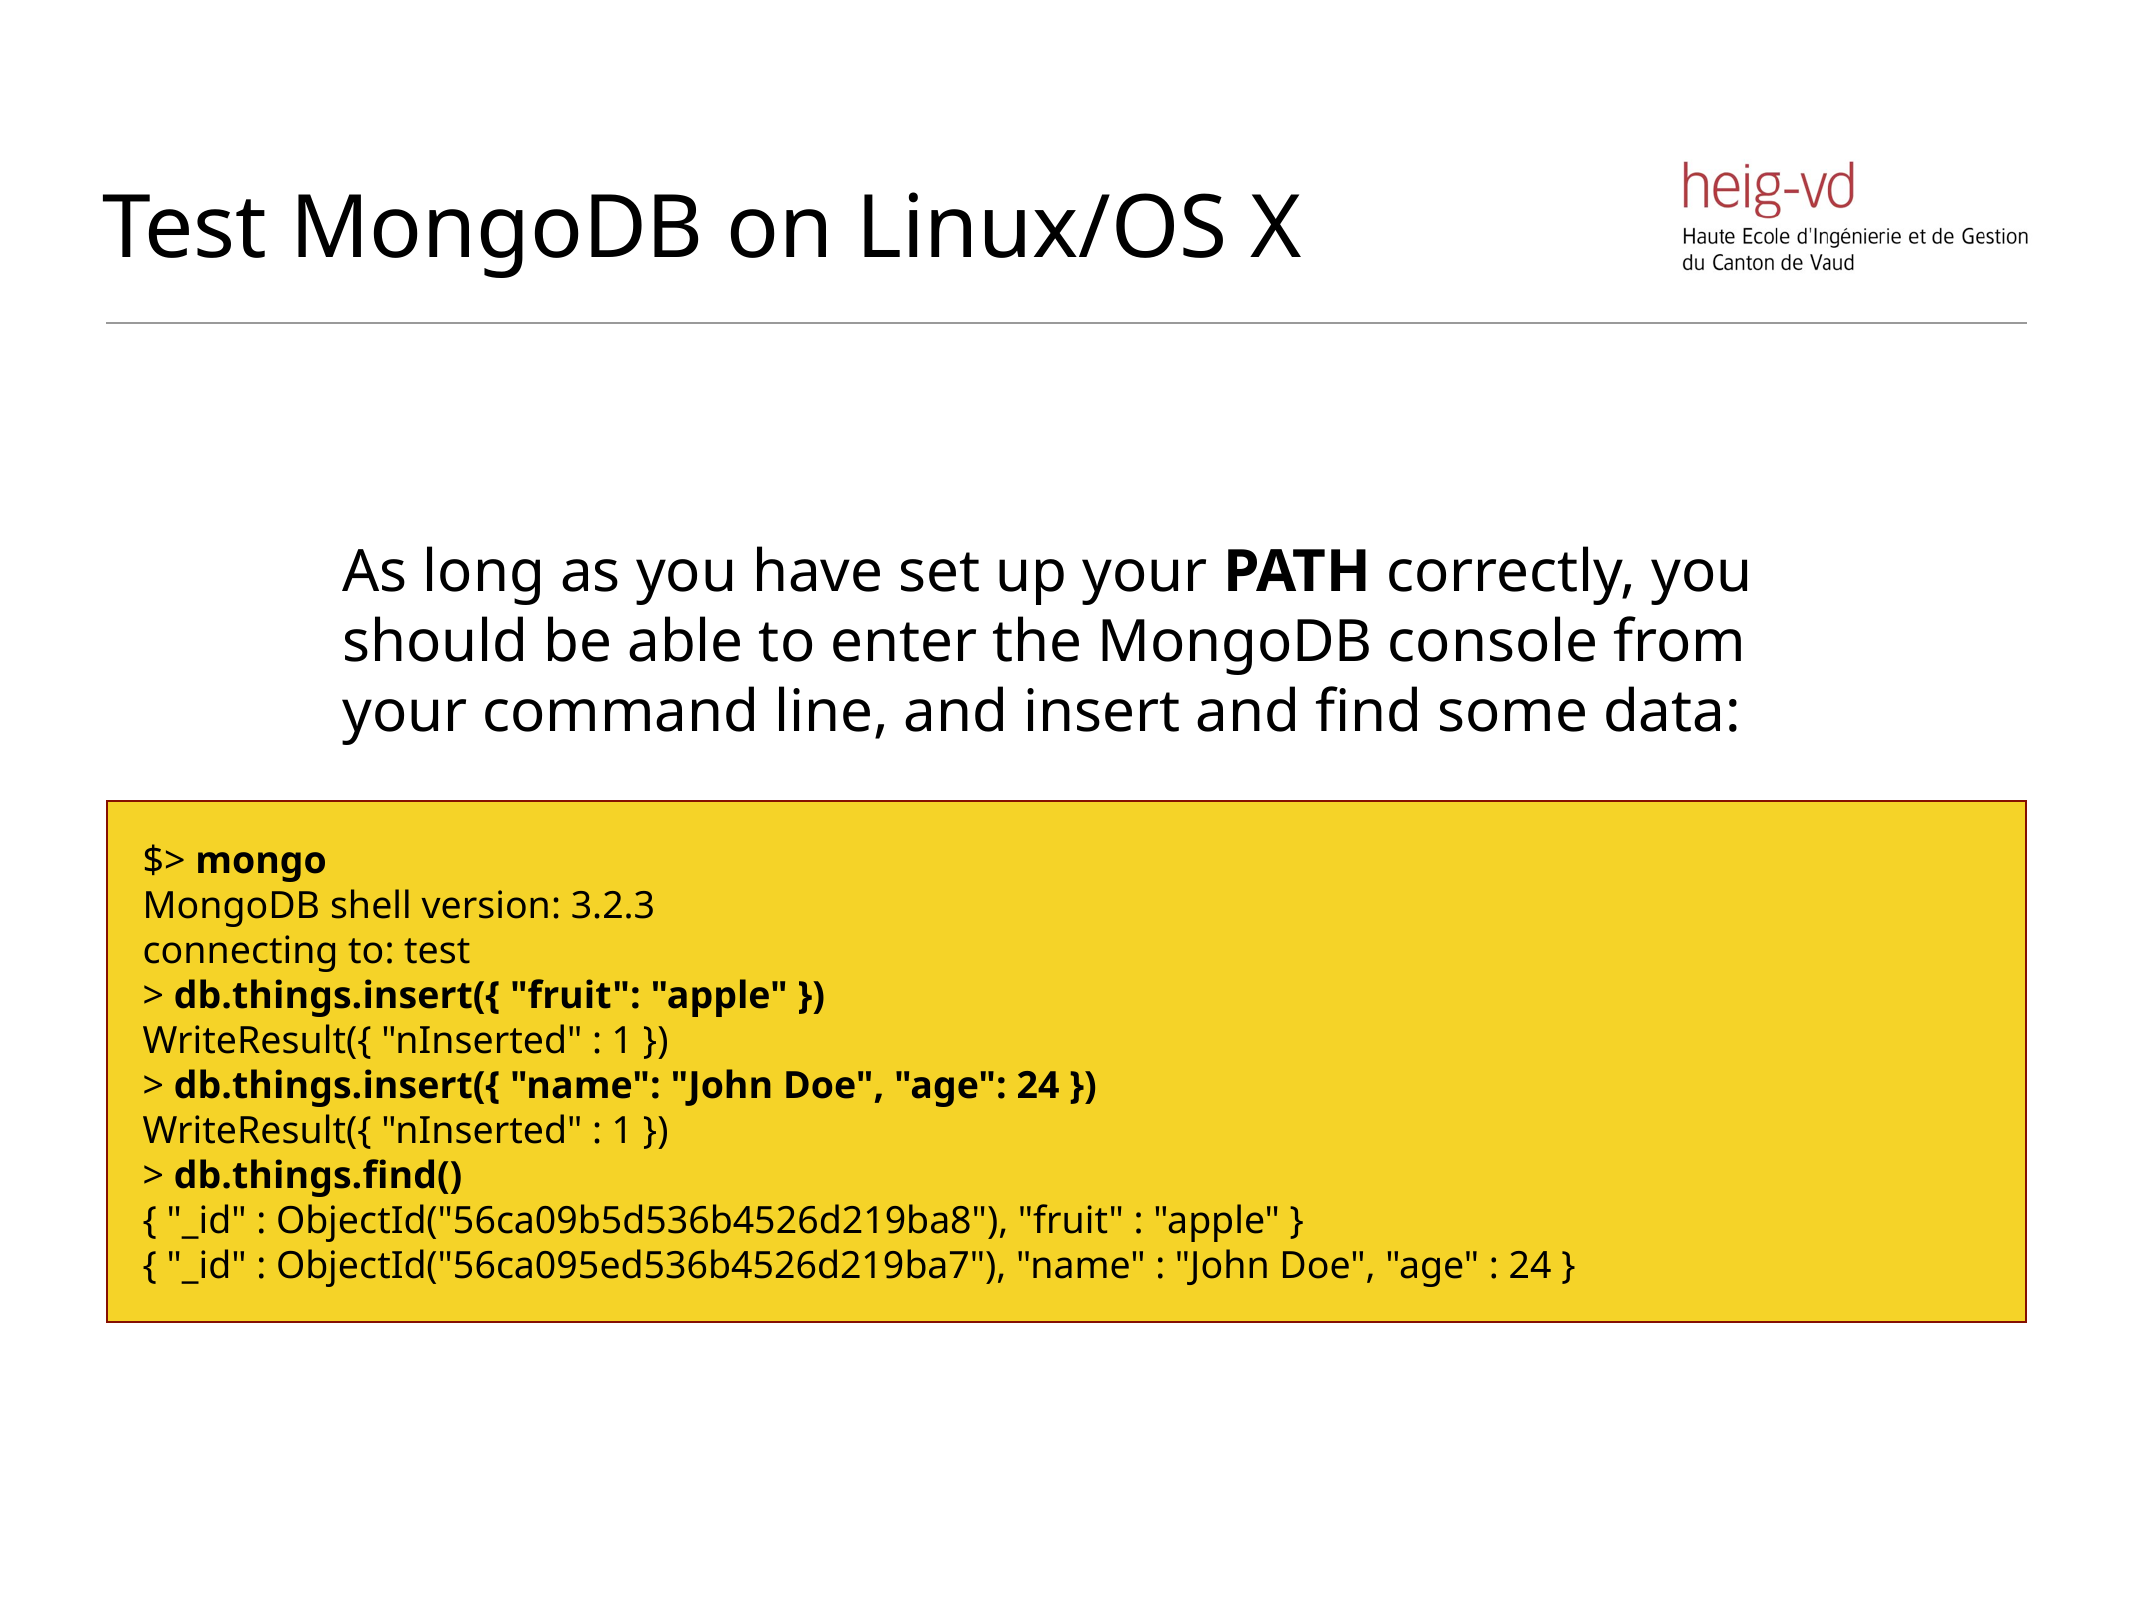

# Test MongoDB on Linux/OS X
As long as you have set up your PATH correctly, you should be able to enter the MongoDB console from your command line, and insert and find some data:
$> mongo
MongoDB shell version: 3.2.3
connecting to: test
> db.things.insert({ "fruit": "apple" })
WriteResult({ "nInserted" : 1 })
> db.things.insert({ "name": "John Doe", "age": 24 })
WriteResult({ "nInserted" : 1 })
> db.things.find()
{ "_id" : ObjectId("56ca09b5d536b4526d219ba8"), "fruit" : "apple" }
{ "_id" : ObjectId("56ca095ed536b4526d219ba7"), "name" : "John Doe", "age" : 24 }